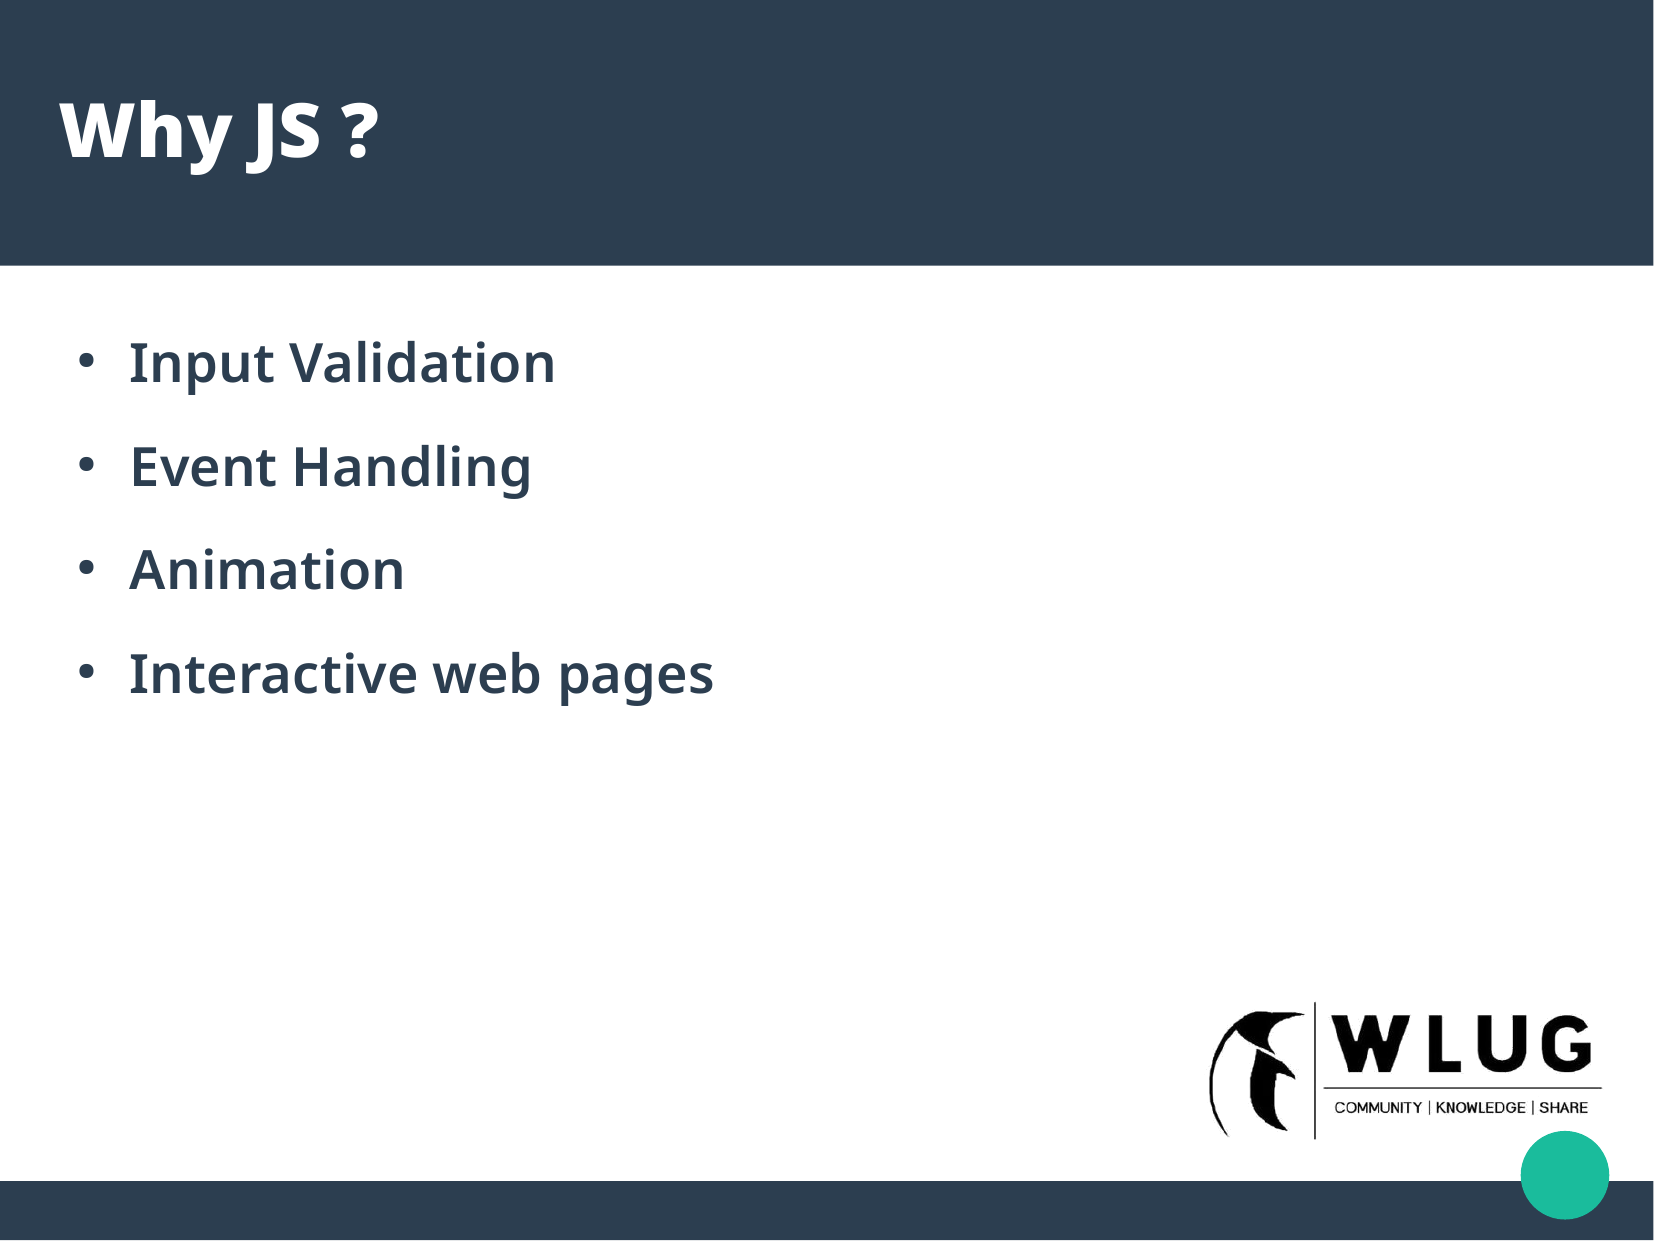

# Why JS ?
Input Validation
Event Handling
Animation
Interactive web pages